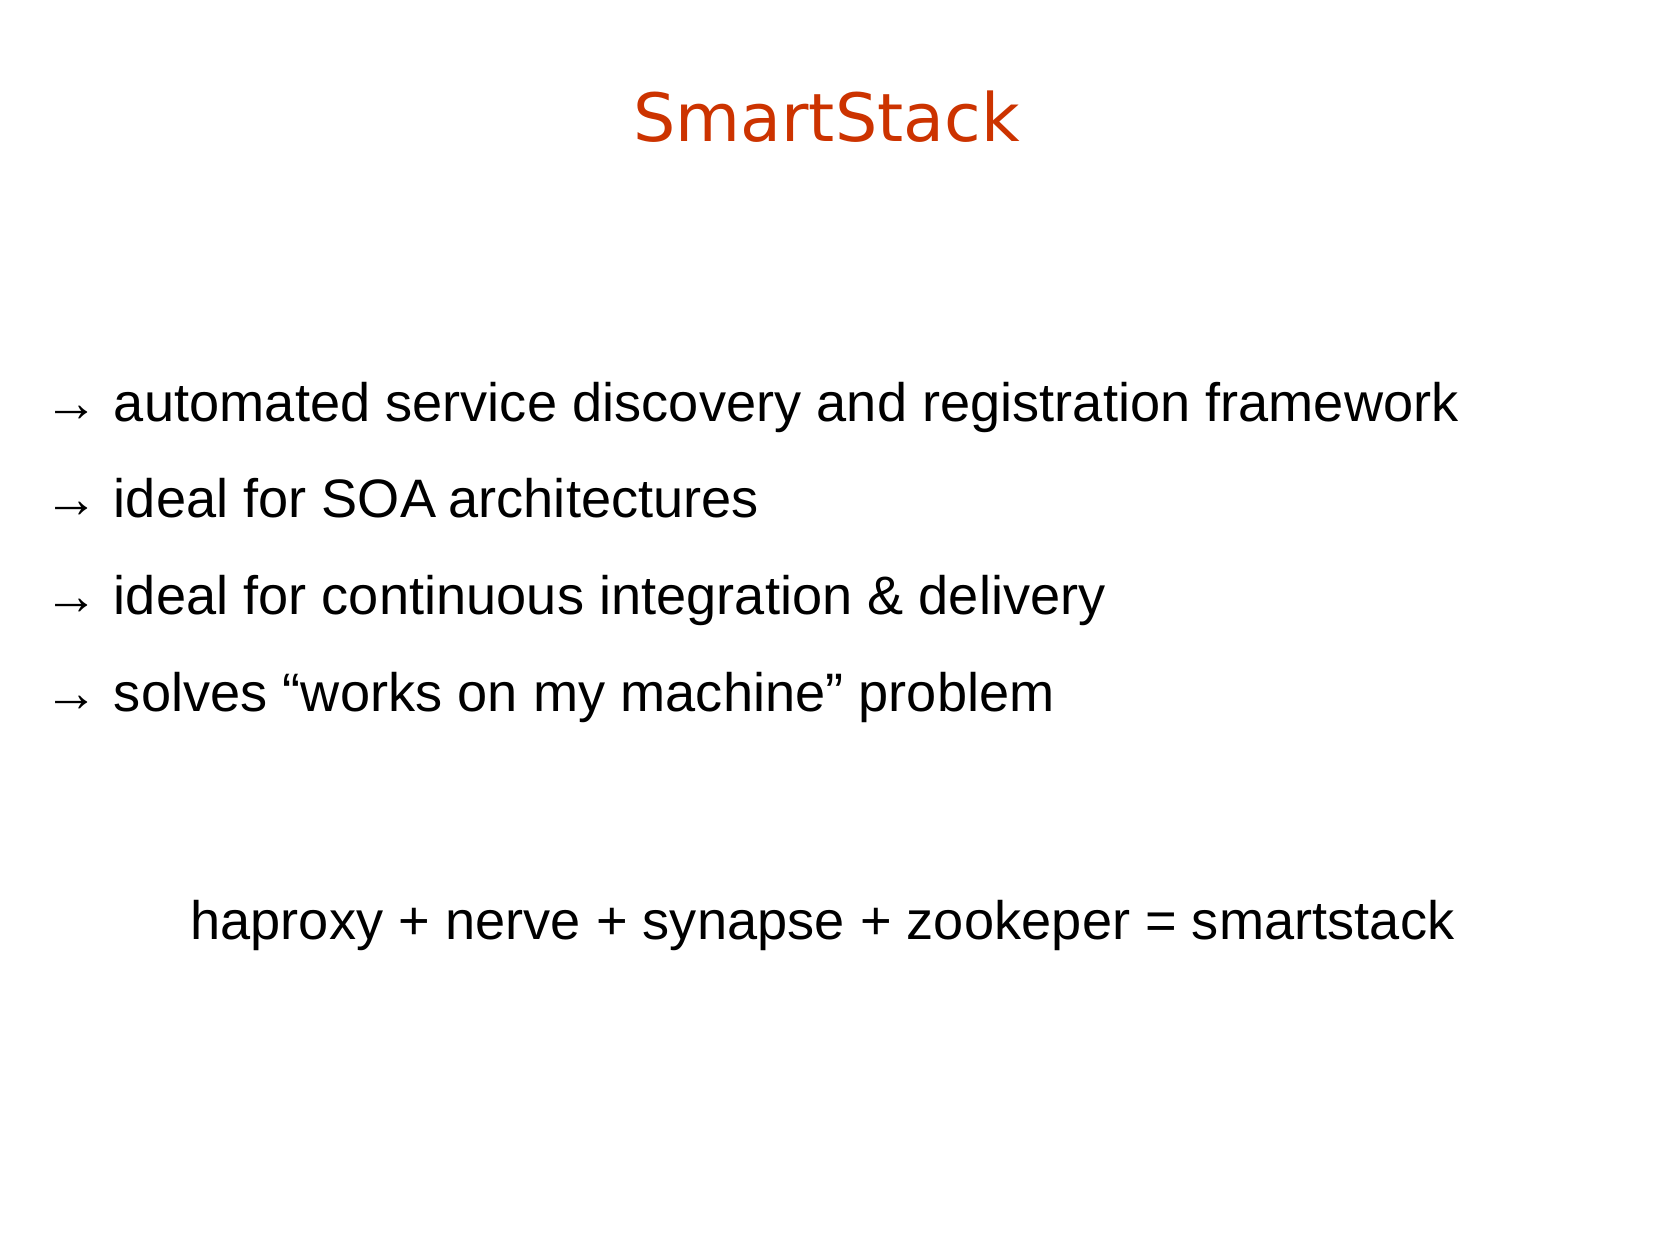

SmartStack
→ automated service discovery and registration framework
→ ideal for SOA architectures
→ ideal for continuous integration & delivery
→ solves “works on my machine” problem
haproxy + nerve + synapse + zookeper = smartstack